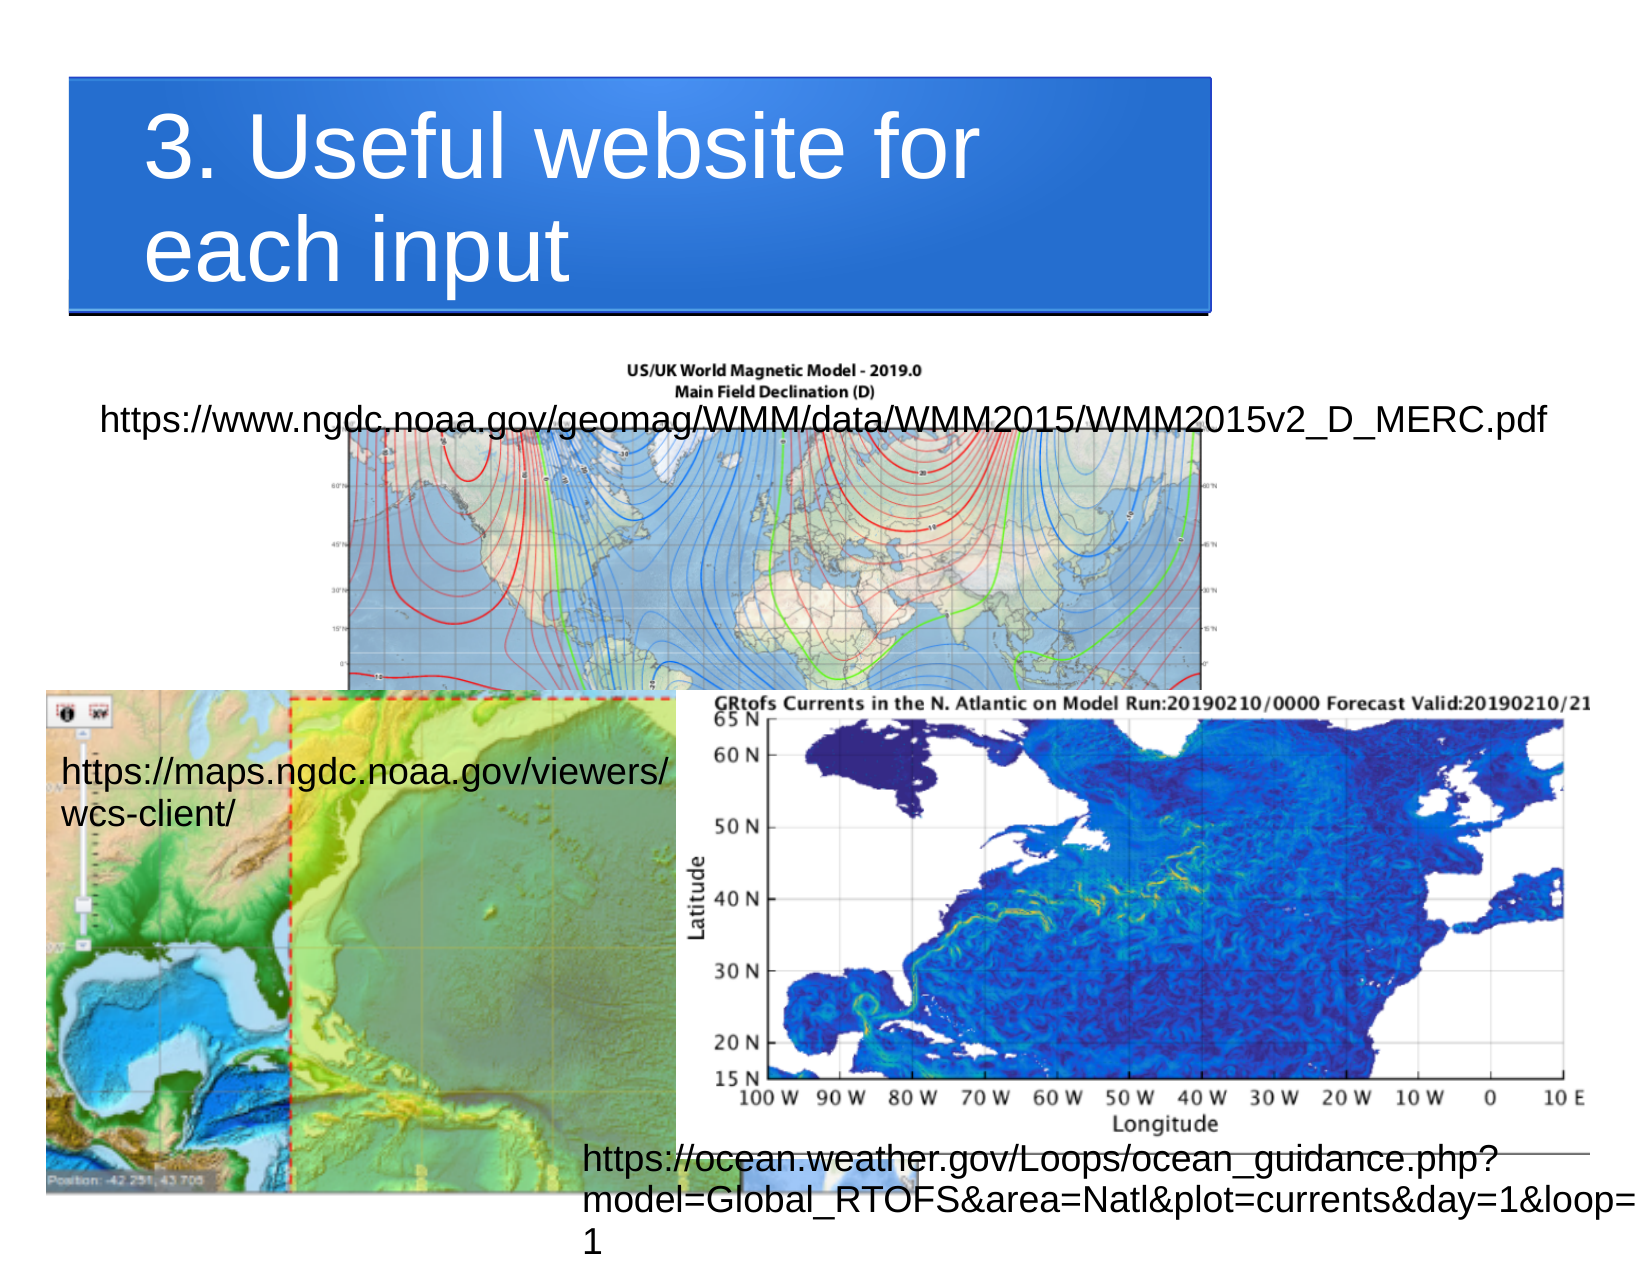

# 3. Useful website for each input
https://www.ngdc.noaa.gov/geomag/WMM/data/WMM2015/WMM2015v2_D_MERC.pdf
https://maps.ngdc.noaa.gov/viewers/wcs-client/
https://ocean.weather.gov/Loops/ocean_guidance.php?model=Global_RTOFS&area=Natl&plot=currents&day=1&loop=1